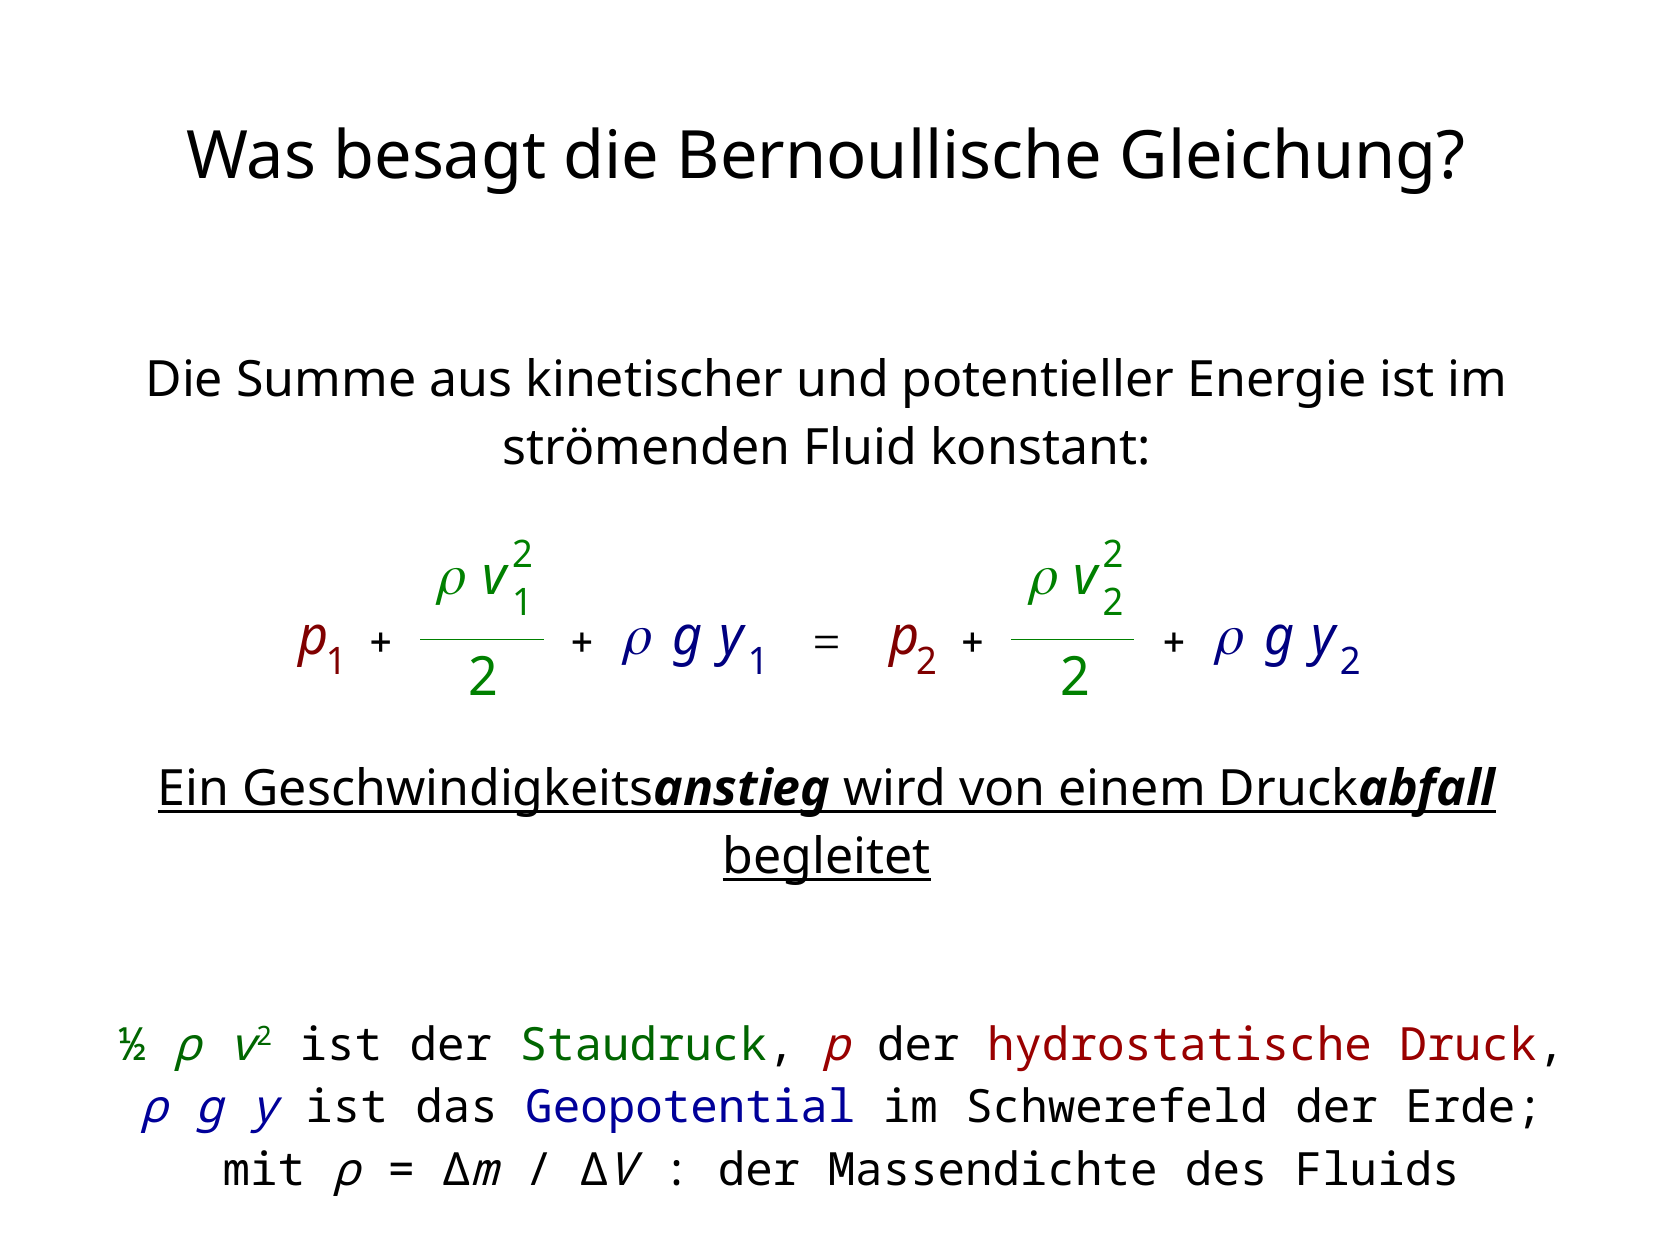

# Was besagt die Bernoullische Gleichung?
Die Summe aus kinetischer und potentieller Energie ist im strömenden Fluid konstant:
Ein Geschwindigkeitsanstieg wird von einem Druckabfall begleitet
½ ρ v2 ist der Staudruck, p der hydrostatische Druck, ρ g y ist das Geopotential im Schwerefeld der Erde;
mit ρ = Δm / ΔV : der Massendichte des Fluids